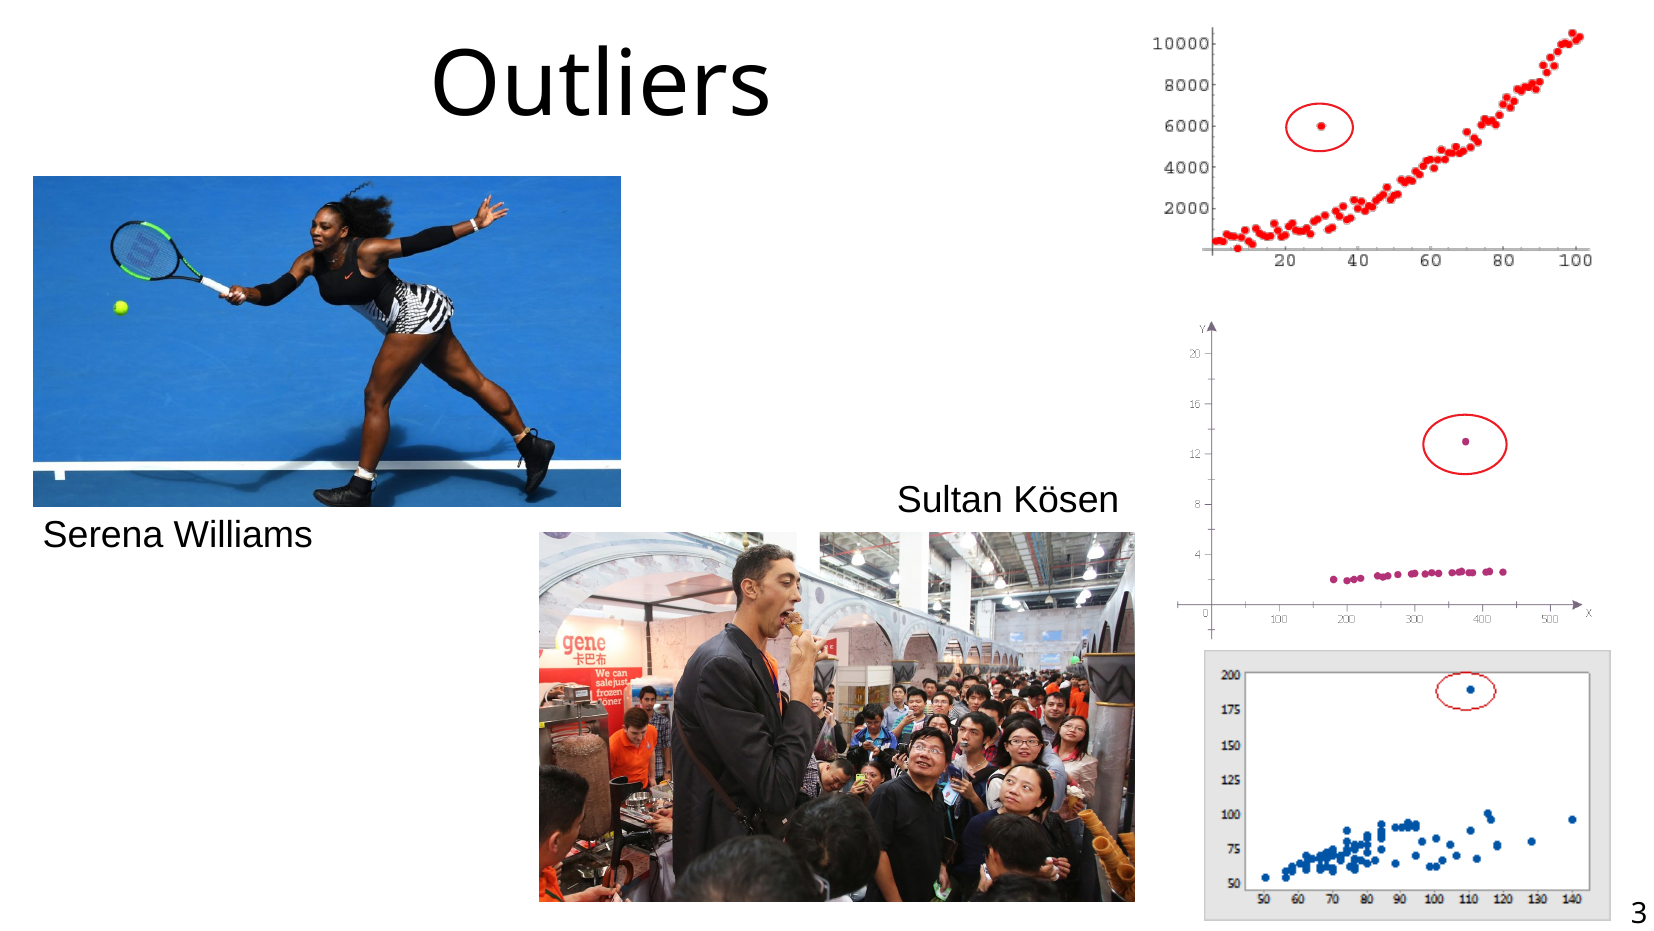

# Outliers
Sultan Kösen
Serena Williams
3